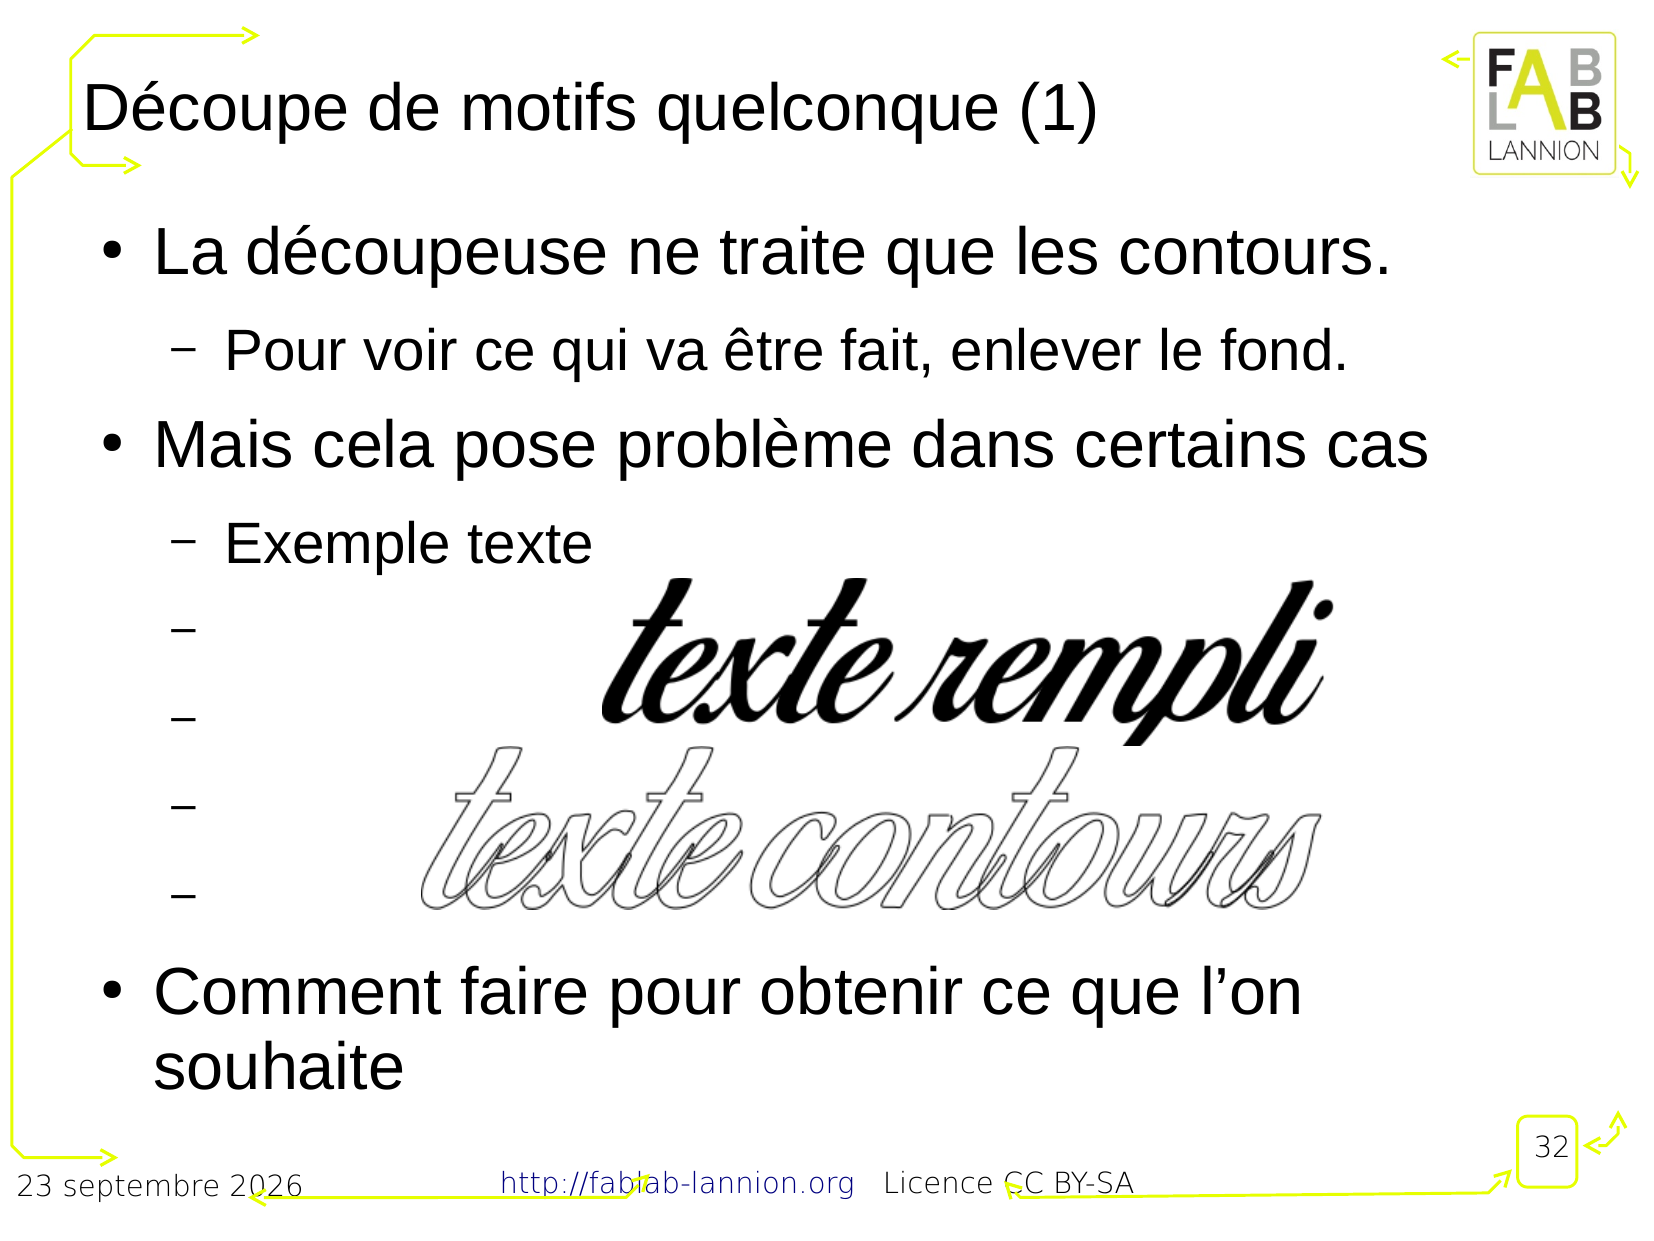

# Découpe de motifs quelconque (1)
La découpeuse ne traite que les contours.
Pour voir ce qui va être fait, enlever le fond.
Mais cela pose problème dans certains cas
Exemple texte
Comment faire pour obtenir ce que l’on souhaite
32